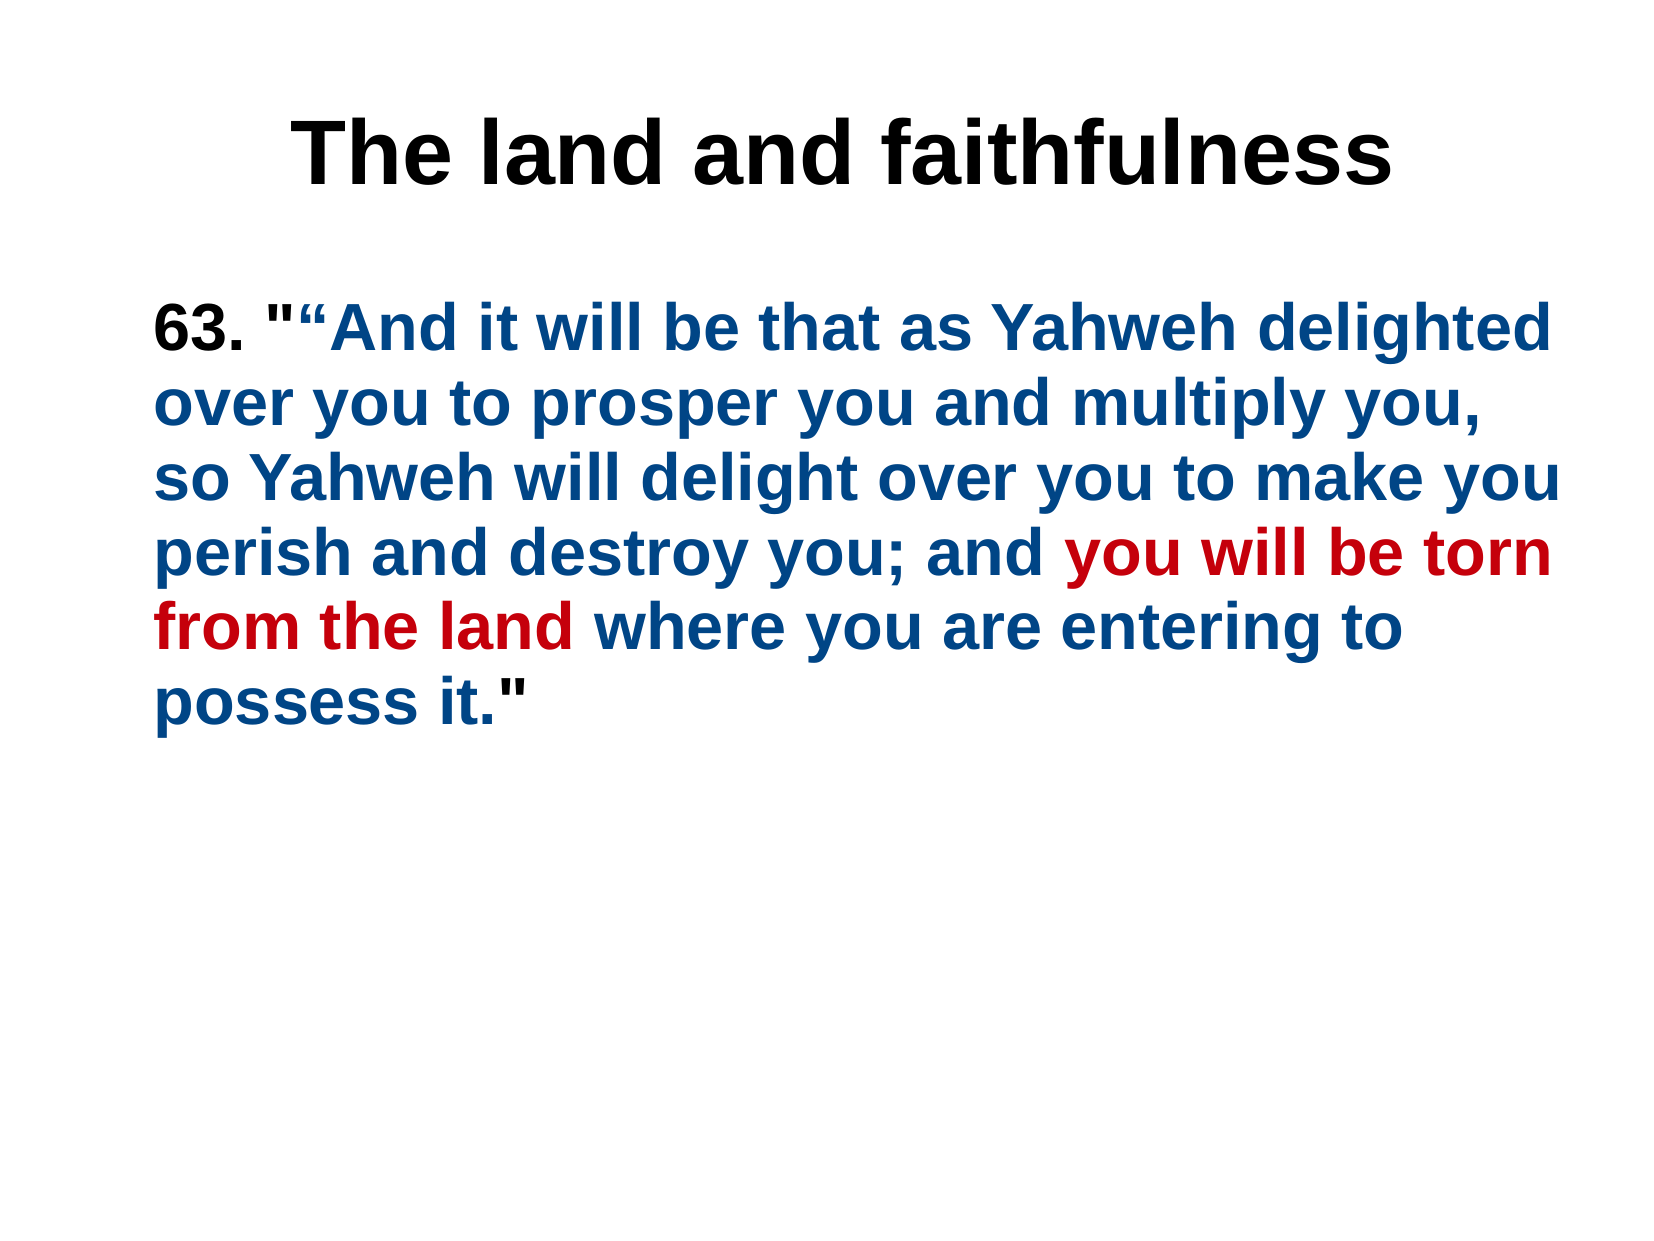

# The land and faithfulness
63. "“And it will be that as Yahweh delighted over you to prosper you and multiply you, so Yahweh will delight over you to make you perish and destroy you; and you will be torn from the land where you are entering to possess it."